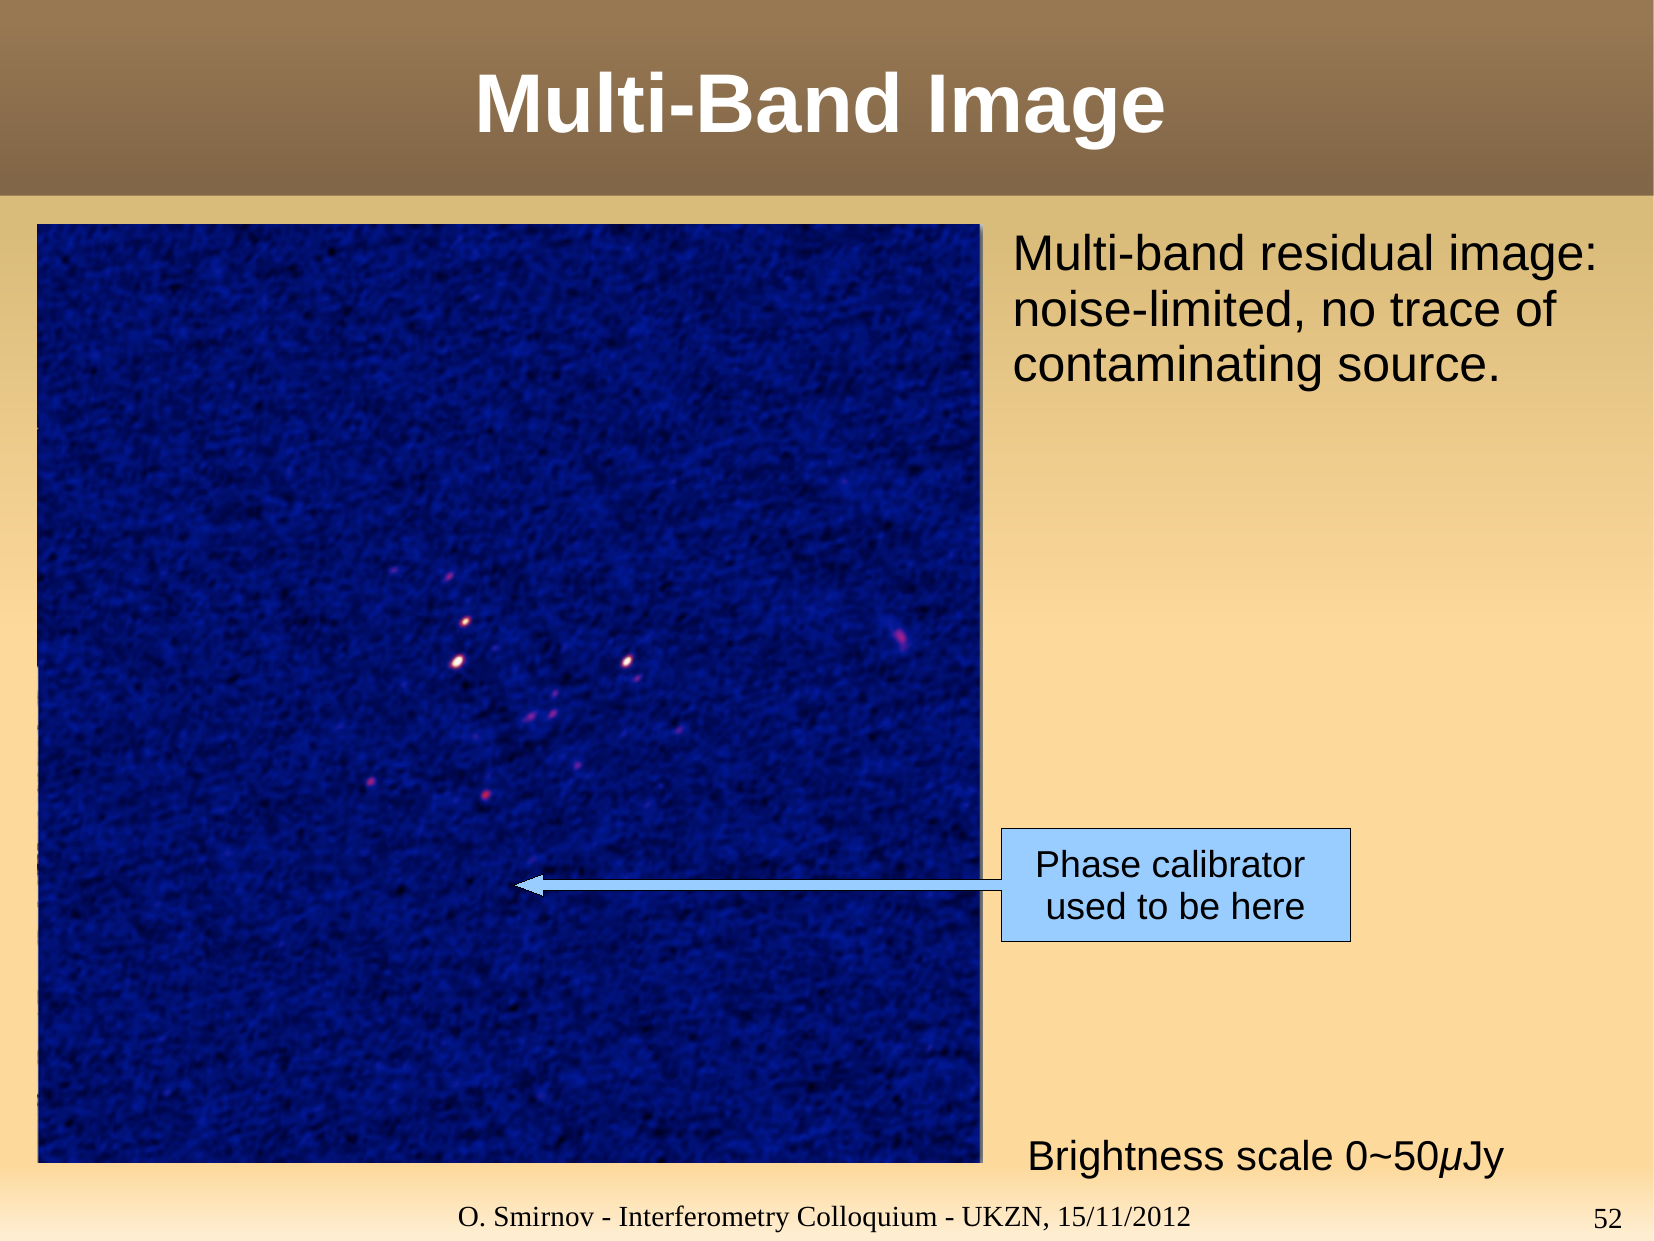

# Multi-Band Image
Multi-band residual image:
noise-limited, no trace of contaminating source.
Phase calibrator
used to be here
Brightness scale 0~50μJy
O. Smirnov - Interferometry Colloquium - UKZN, 15/11/2012
52